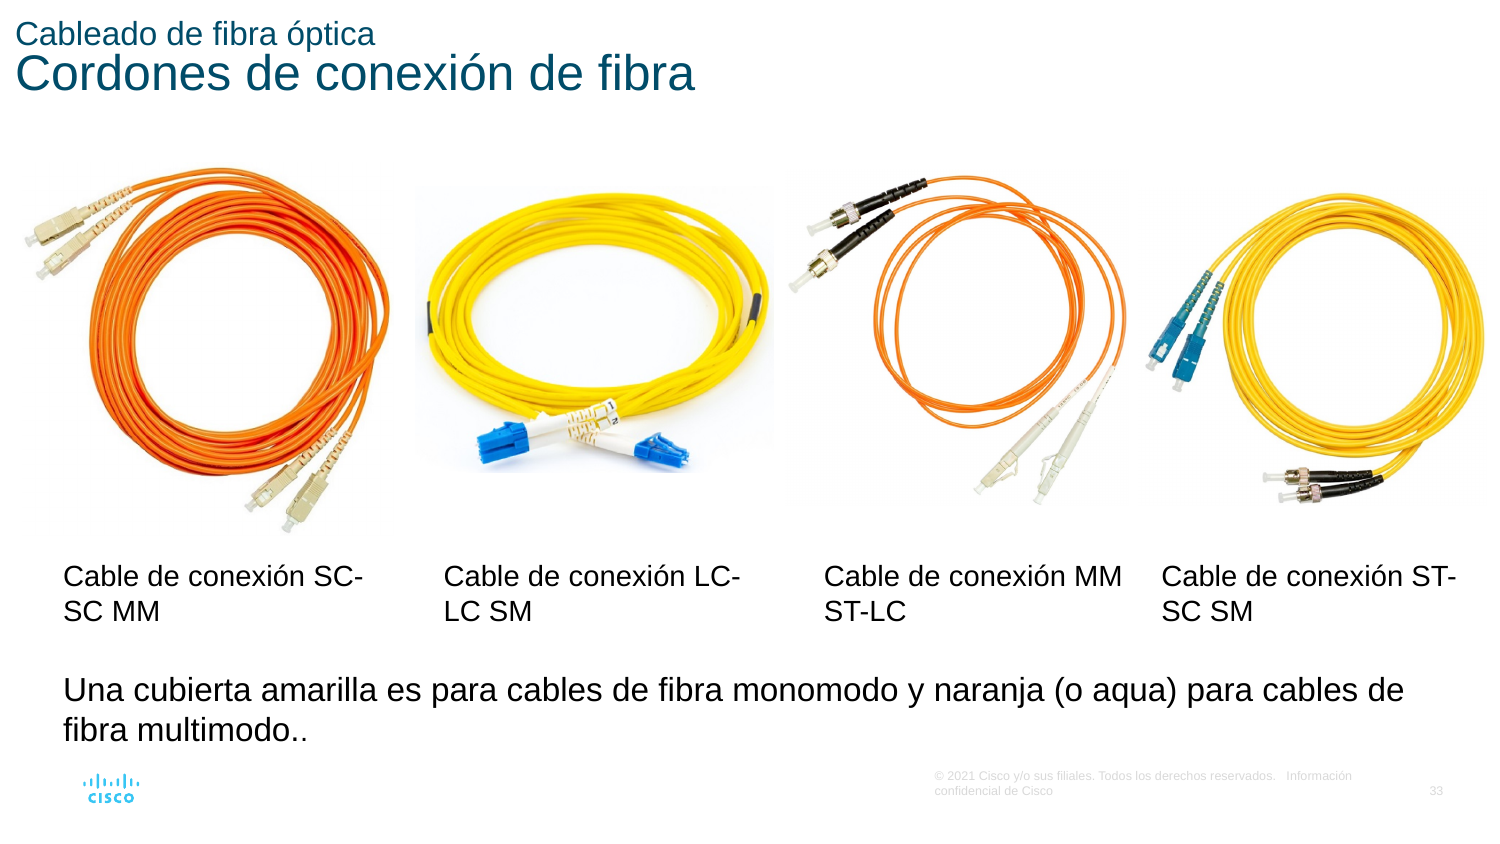

# Cableado de fibra óptica Cordones de conexión de fibra
Cable de conexión SC-SC MM
Cable de conexión LC-LC SM
Cable de conexión MM ST-LC
Cable de conexión ST-SC SM
Una cubierta amarilla es para cables de fibra monomodo y naranja (o aqua) para cables de fibra multimodo..